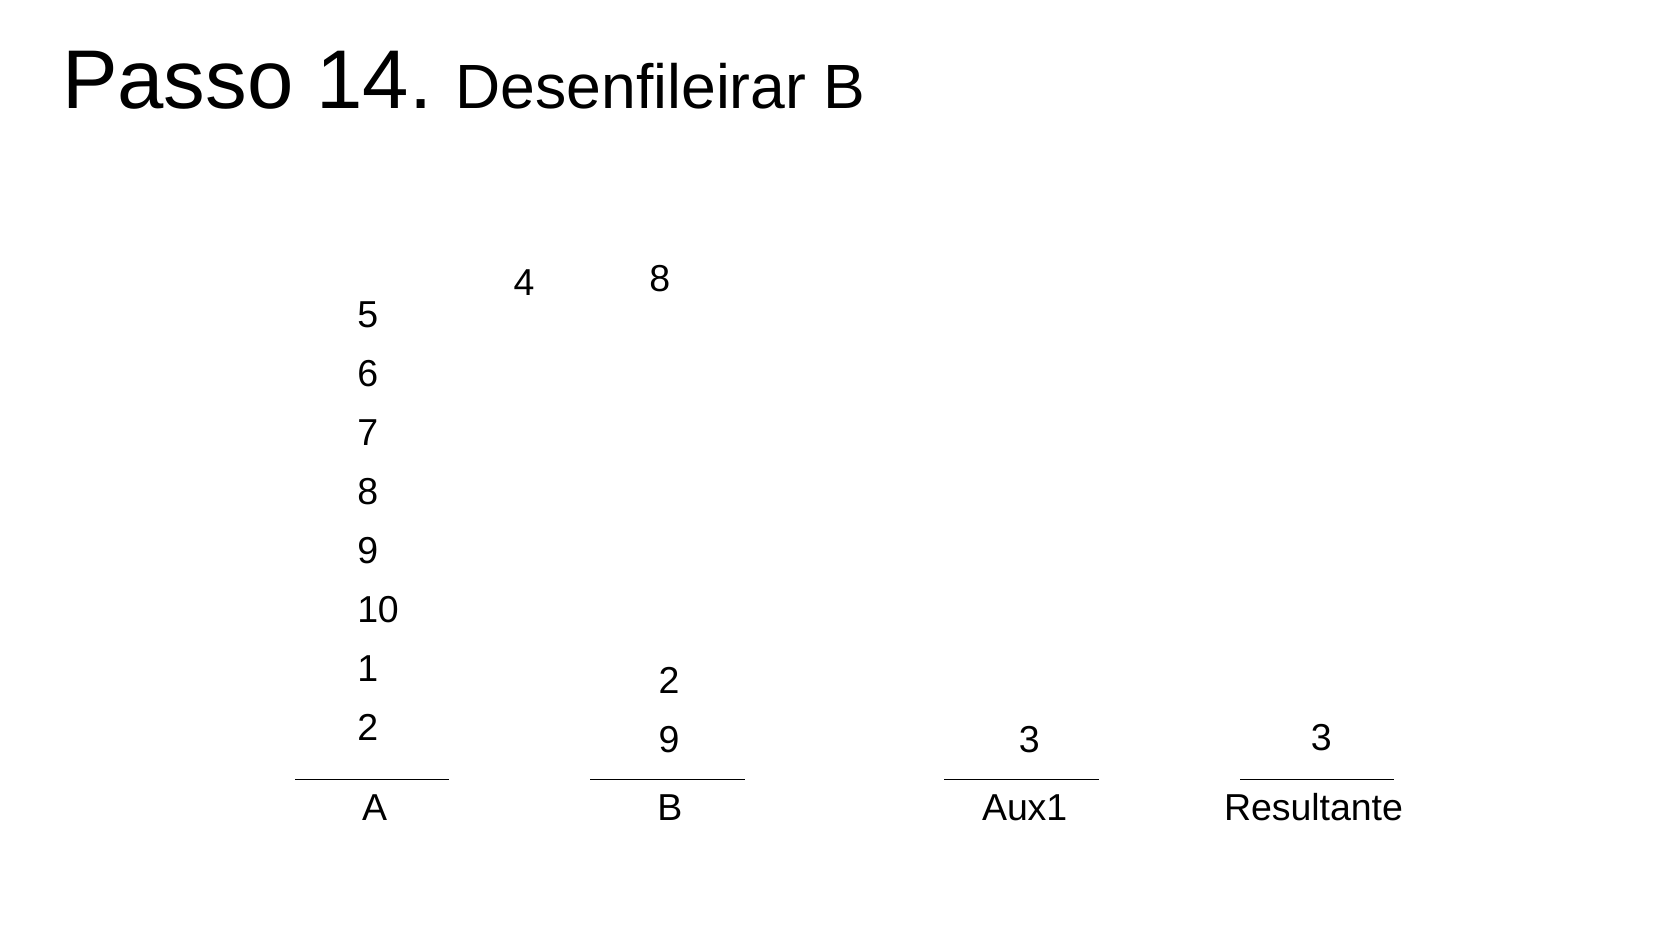

Passo 14. Desenfileirar B
8
4
5
6
7
8
9
10
1
2
2
3
9
3
A
B
Aux1
Resultante